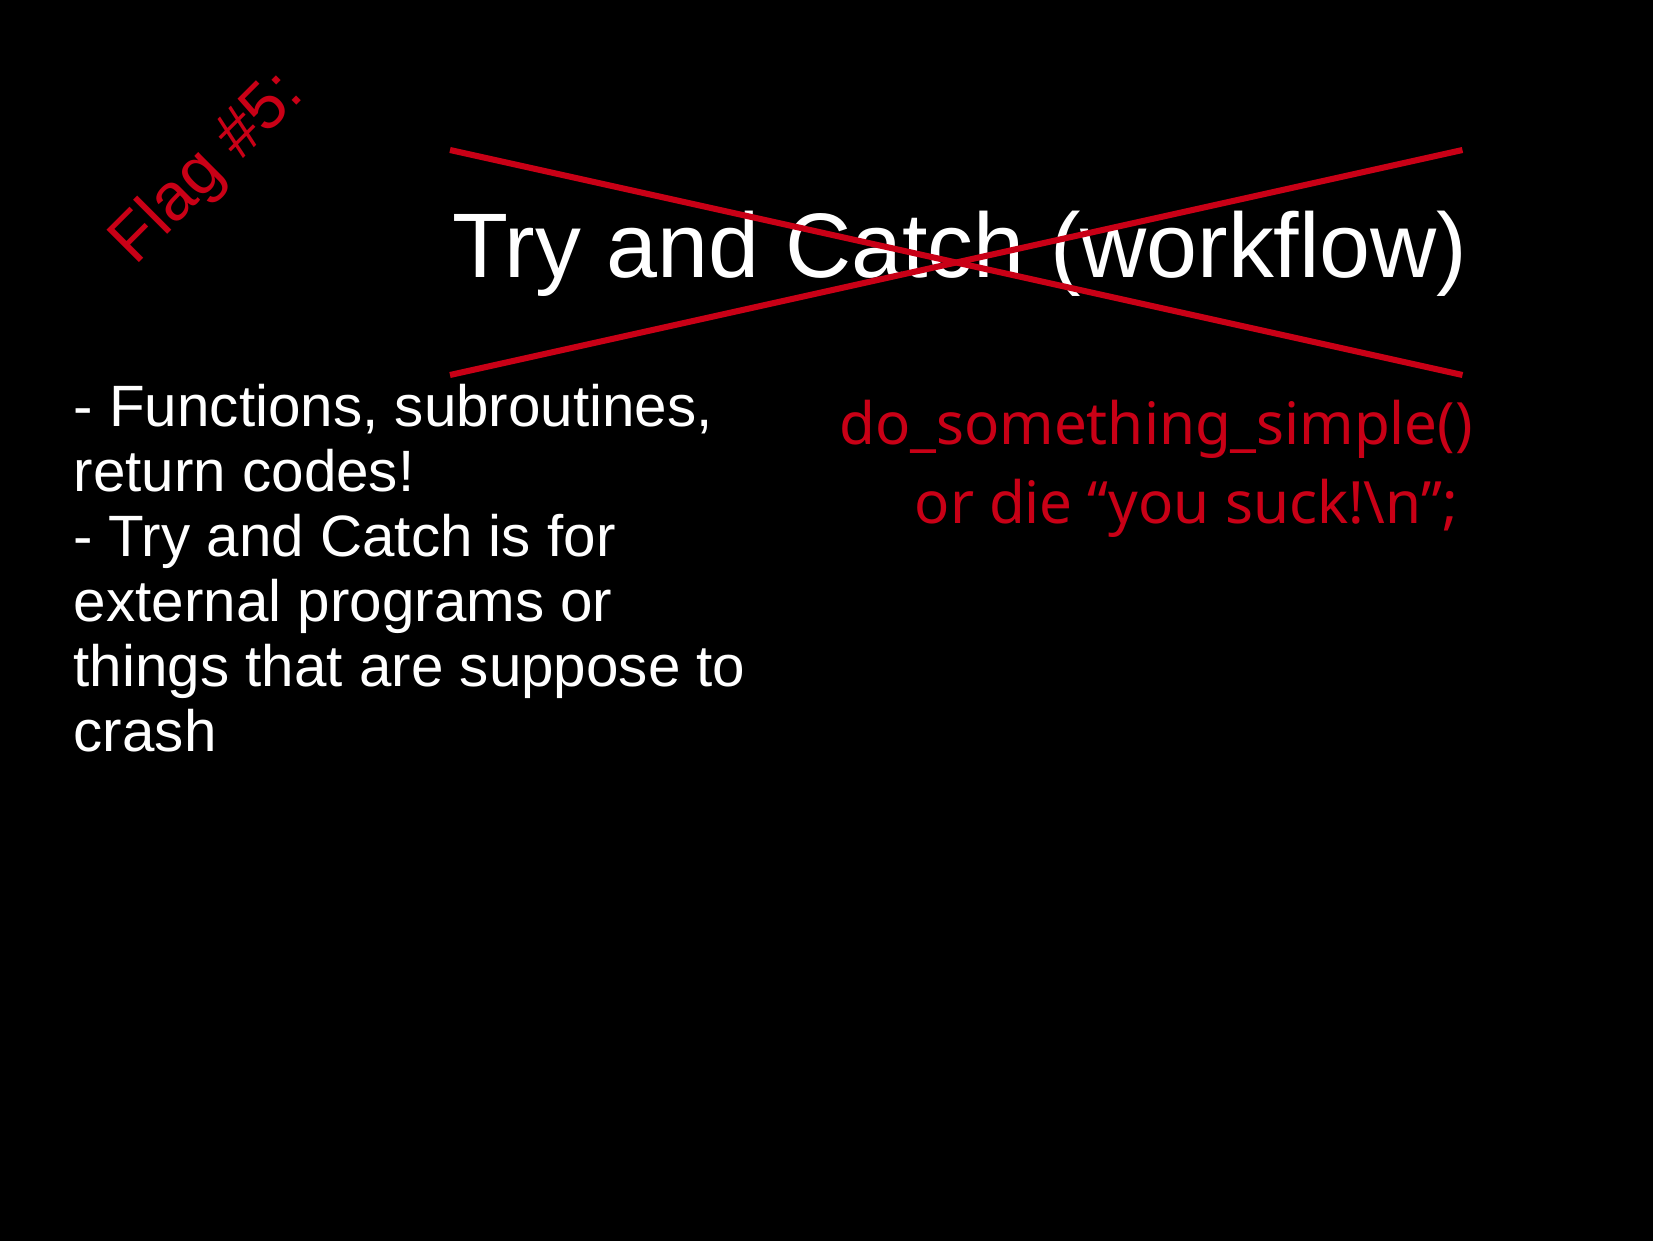

Flag #5:
Try and Catch (workflow)
- Functions, subroutines, return codes!
- Try and Catch is for external programs or things that are suppose to crash
do_something_simple()
	or die “you suck!\n”;